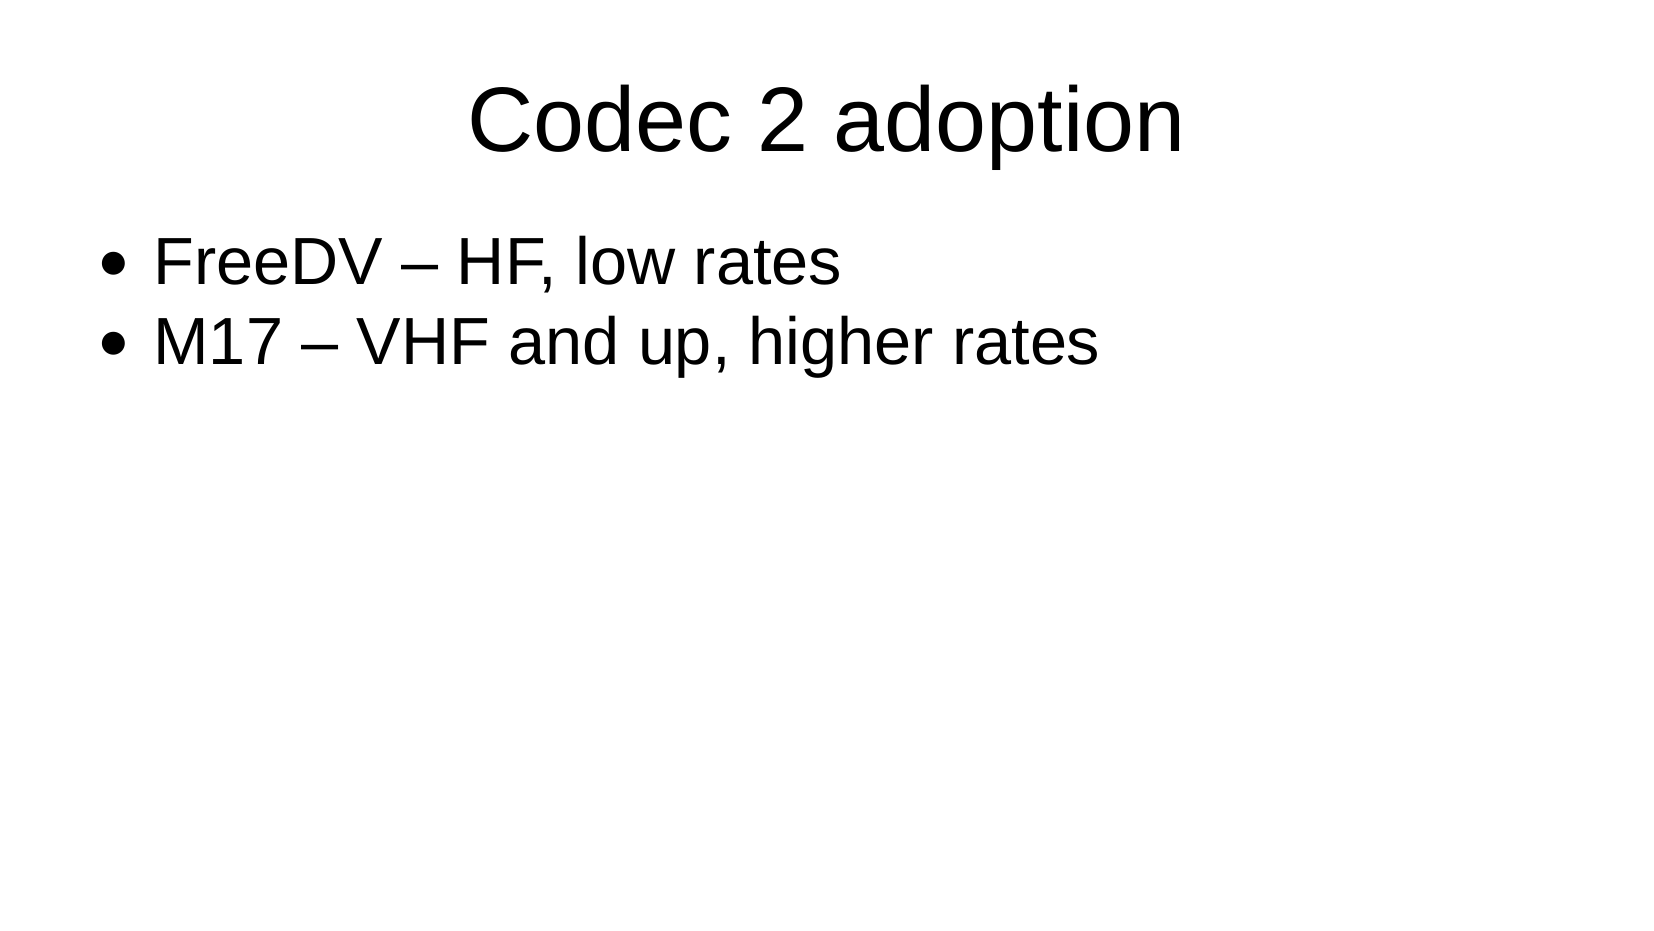

Codec 2 adoption
FreeDV – HF, low rates
M17 – VHF and up, higher rates